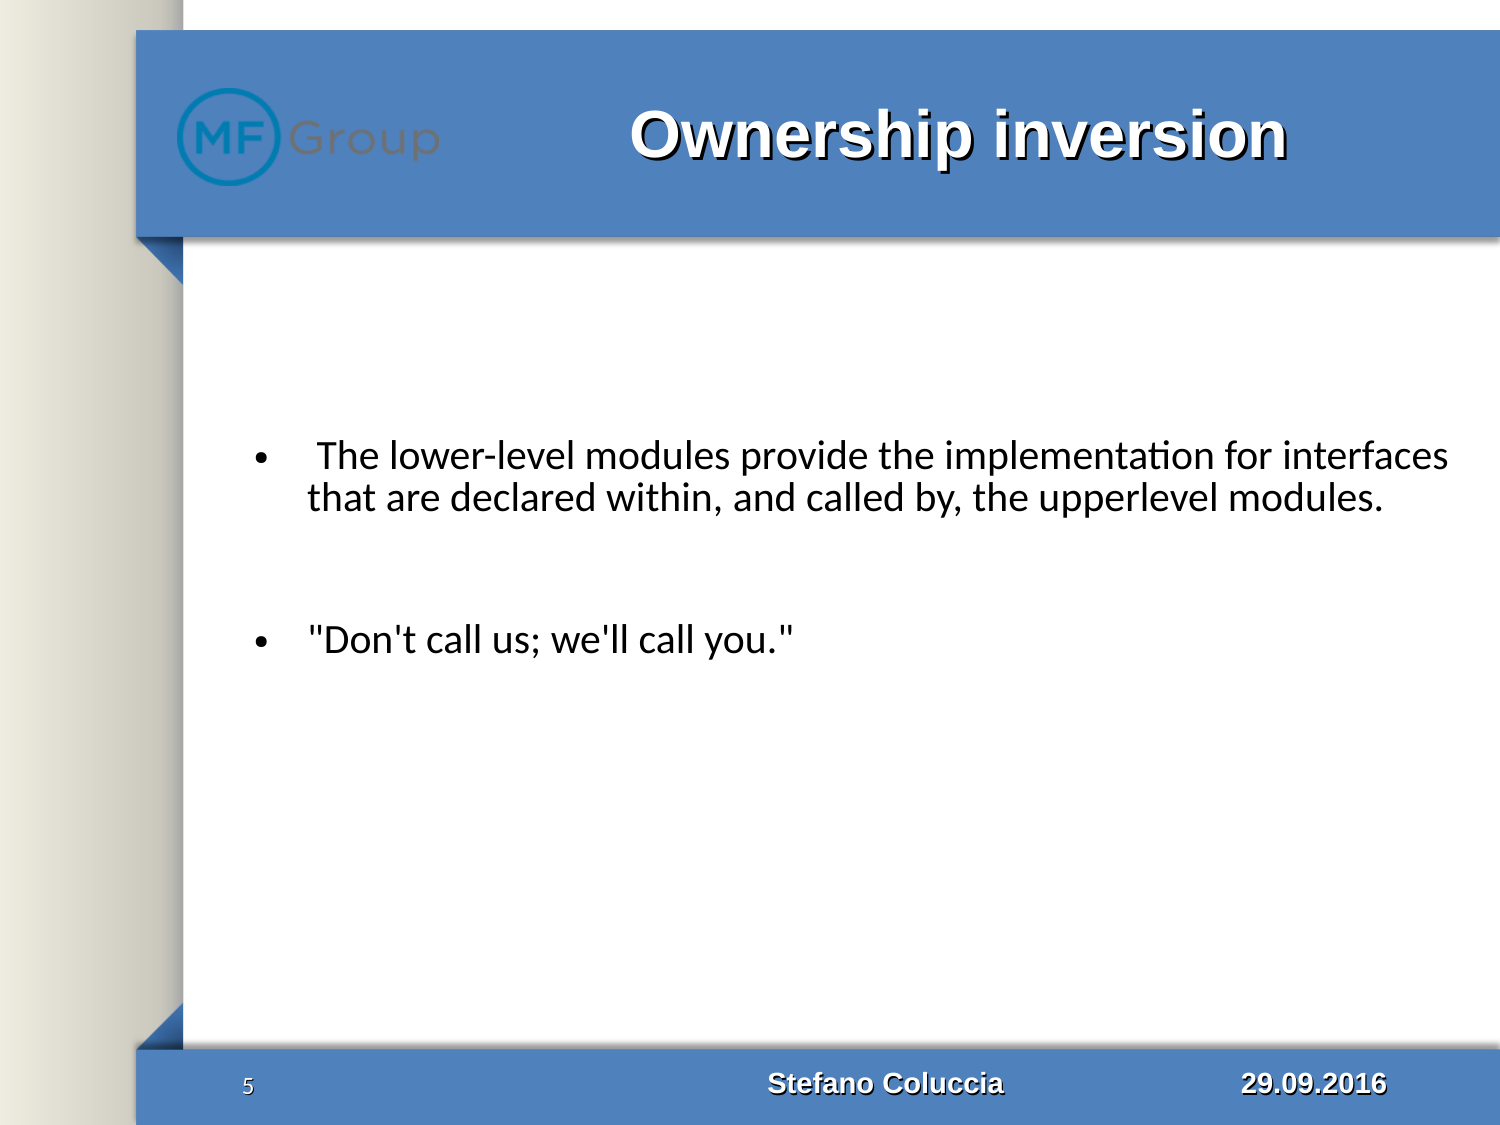

# Ownership inversion
 The lower-level modules provide the implementation for interfaces that are declared within, and called by, the upperlevel modules.
"Don't call us; we'll call you."
5
Stefano Coluccia
29.09.2016